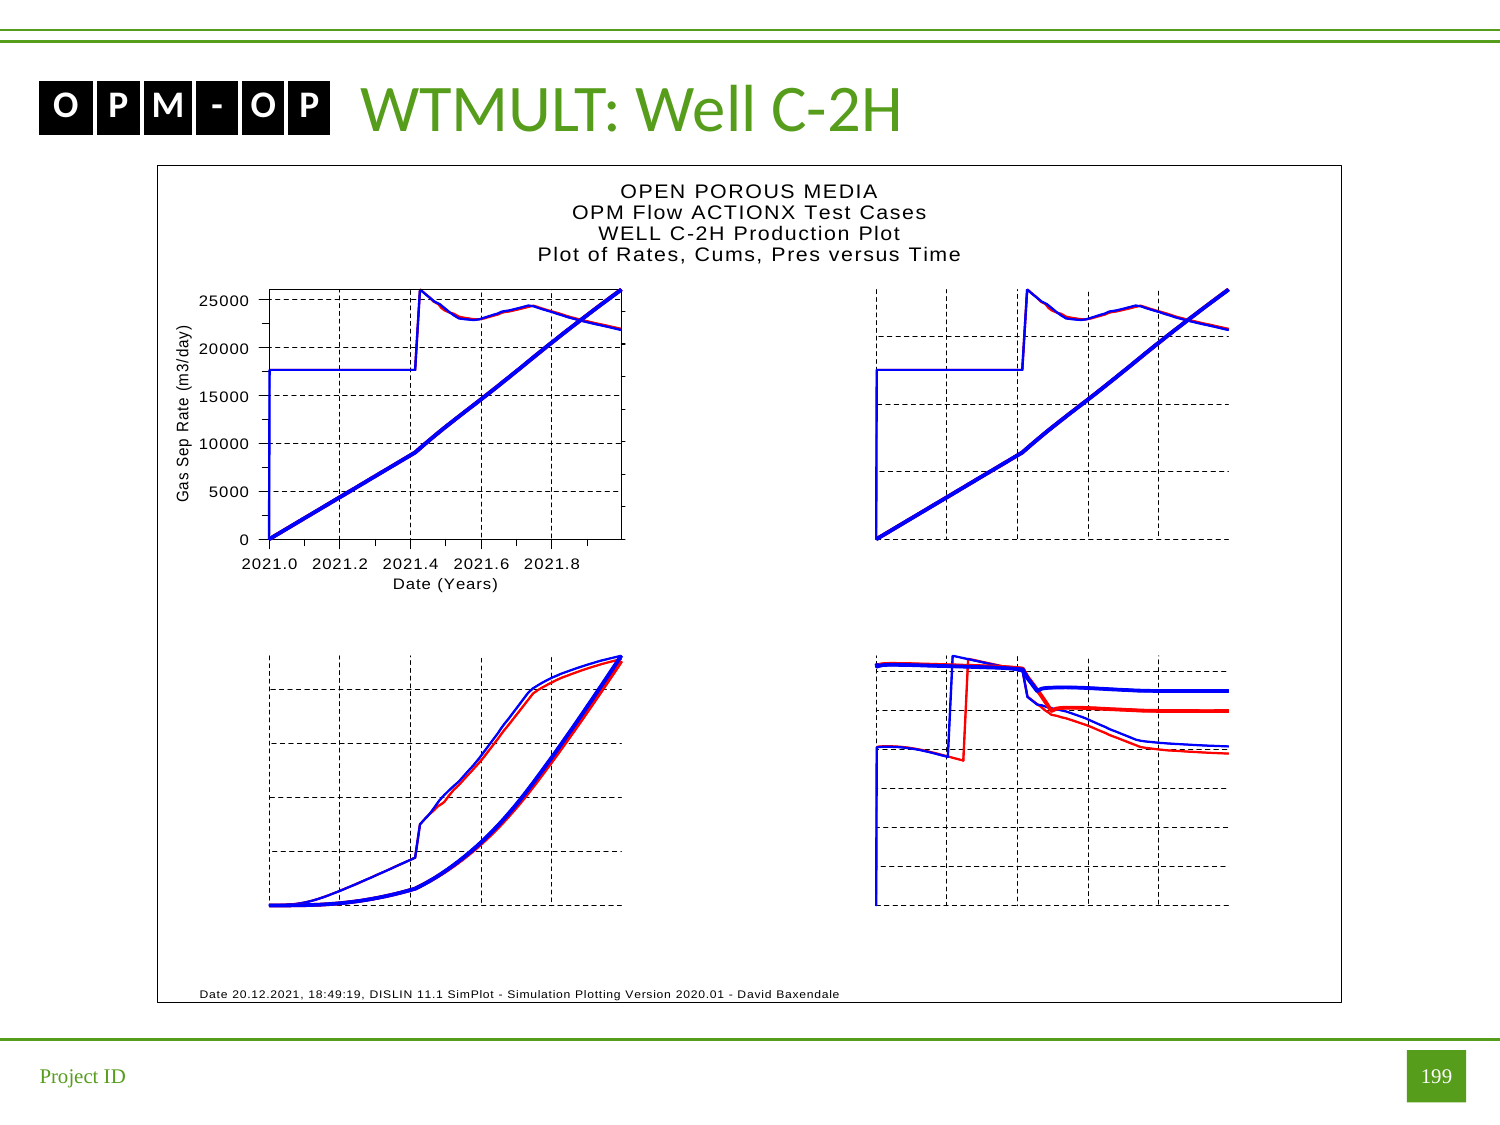

# WTMULT: well C-2H
Project ID
199